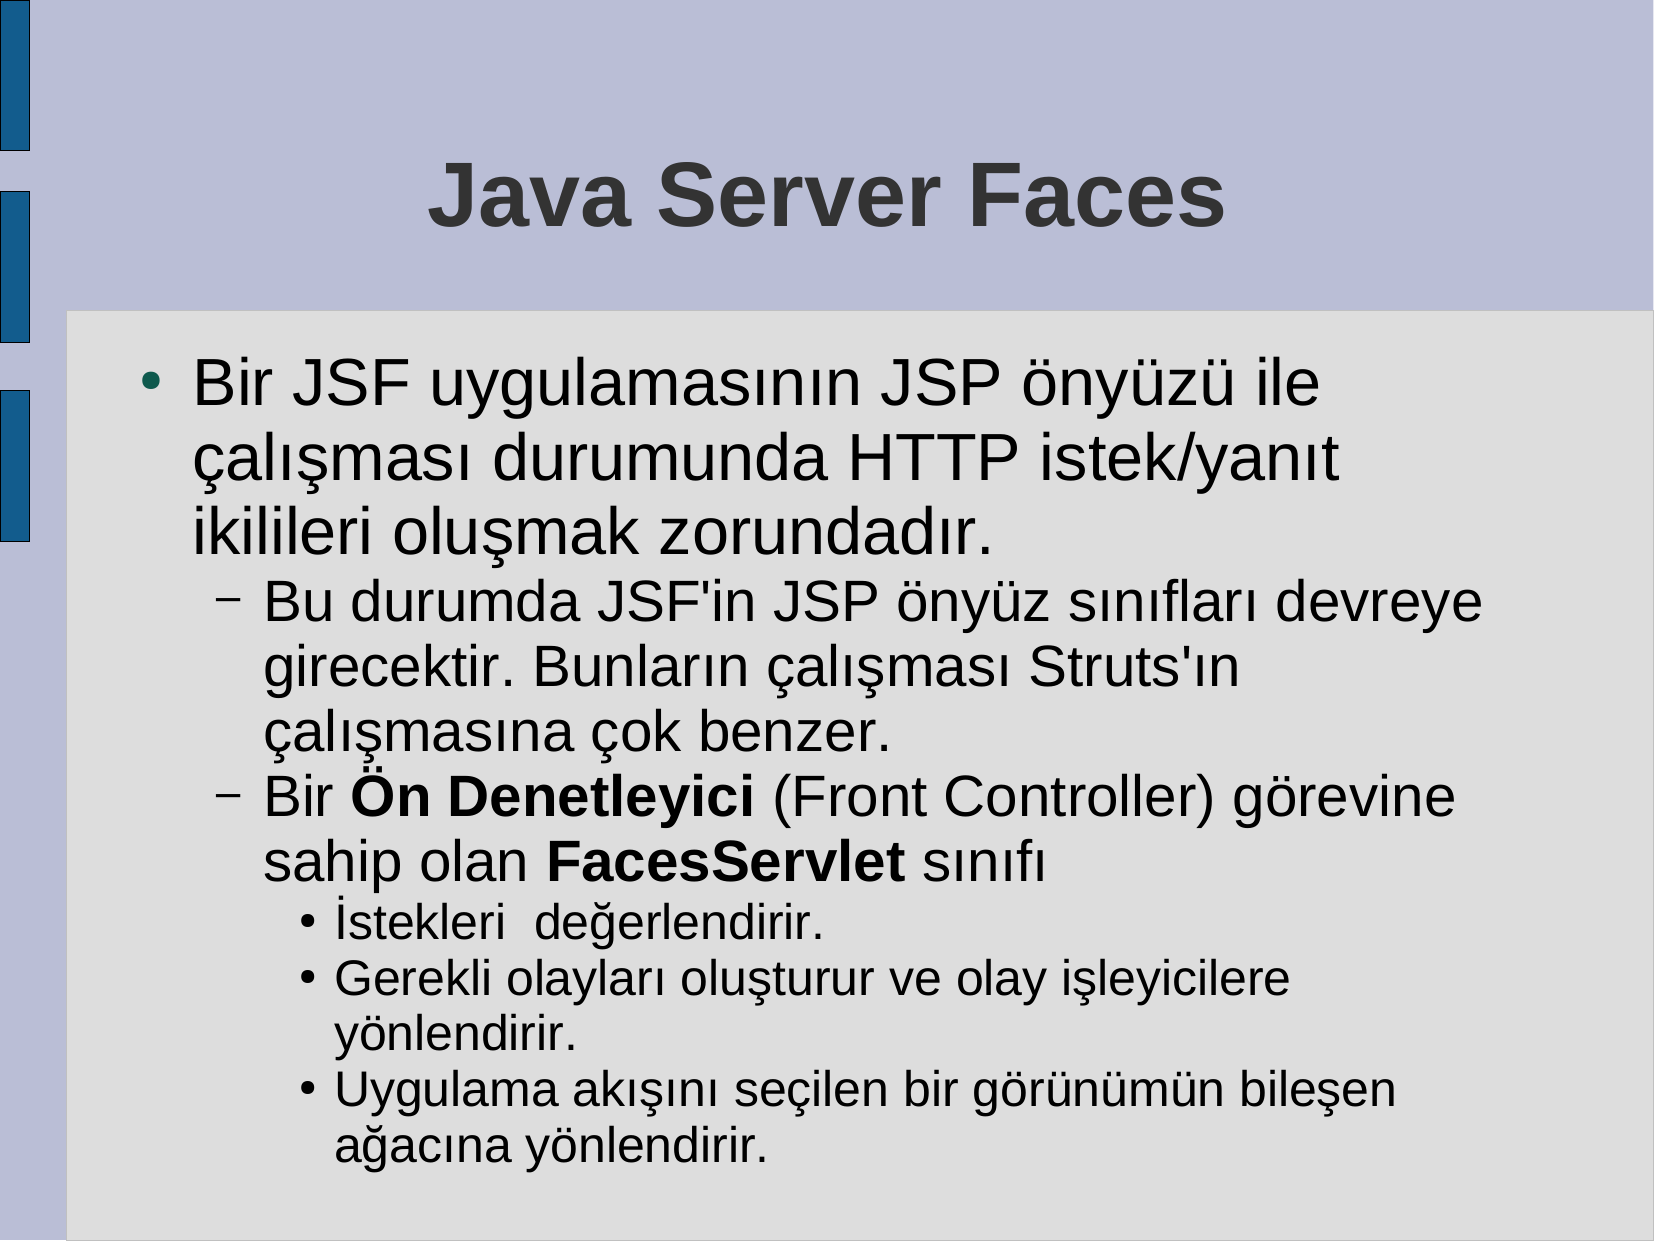

# Java Server Faces
Bir JSF uygulamasının JSP önyüzü ile çalışması durumunda HTTP istek/yanıt ikilileri oluşmak zorundadır.
Bu durumda JSF'in JSP önyüz sınıfları devreye girecektir. Bunların çalışması Struts'ın çalışmasına çok benzer.
Bir Ön Denetleyici (Front Controller) görevine sahip olan FacesServlet sınıfı
İstekleri değerlendirir.
Gerekli olayları oluşturur ve olay işleyicilere yönlendirir.
Uygulama akışını seçilen bir görünümün bileşen ağacına yönlendirir.